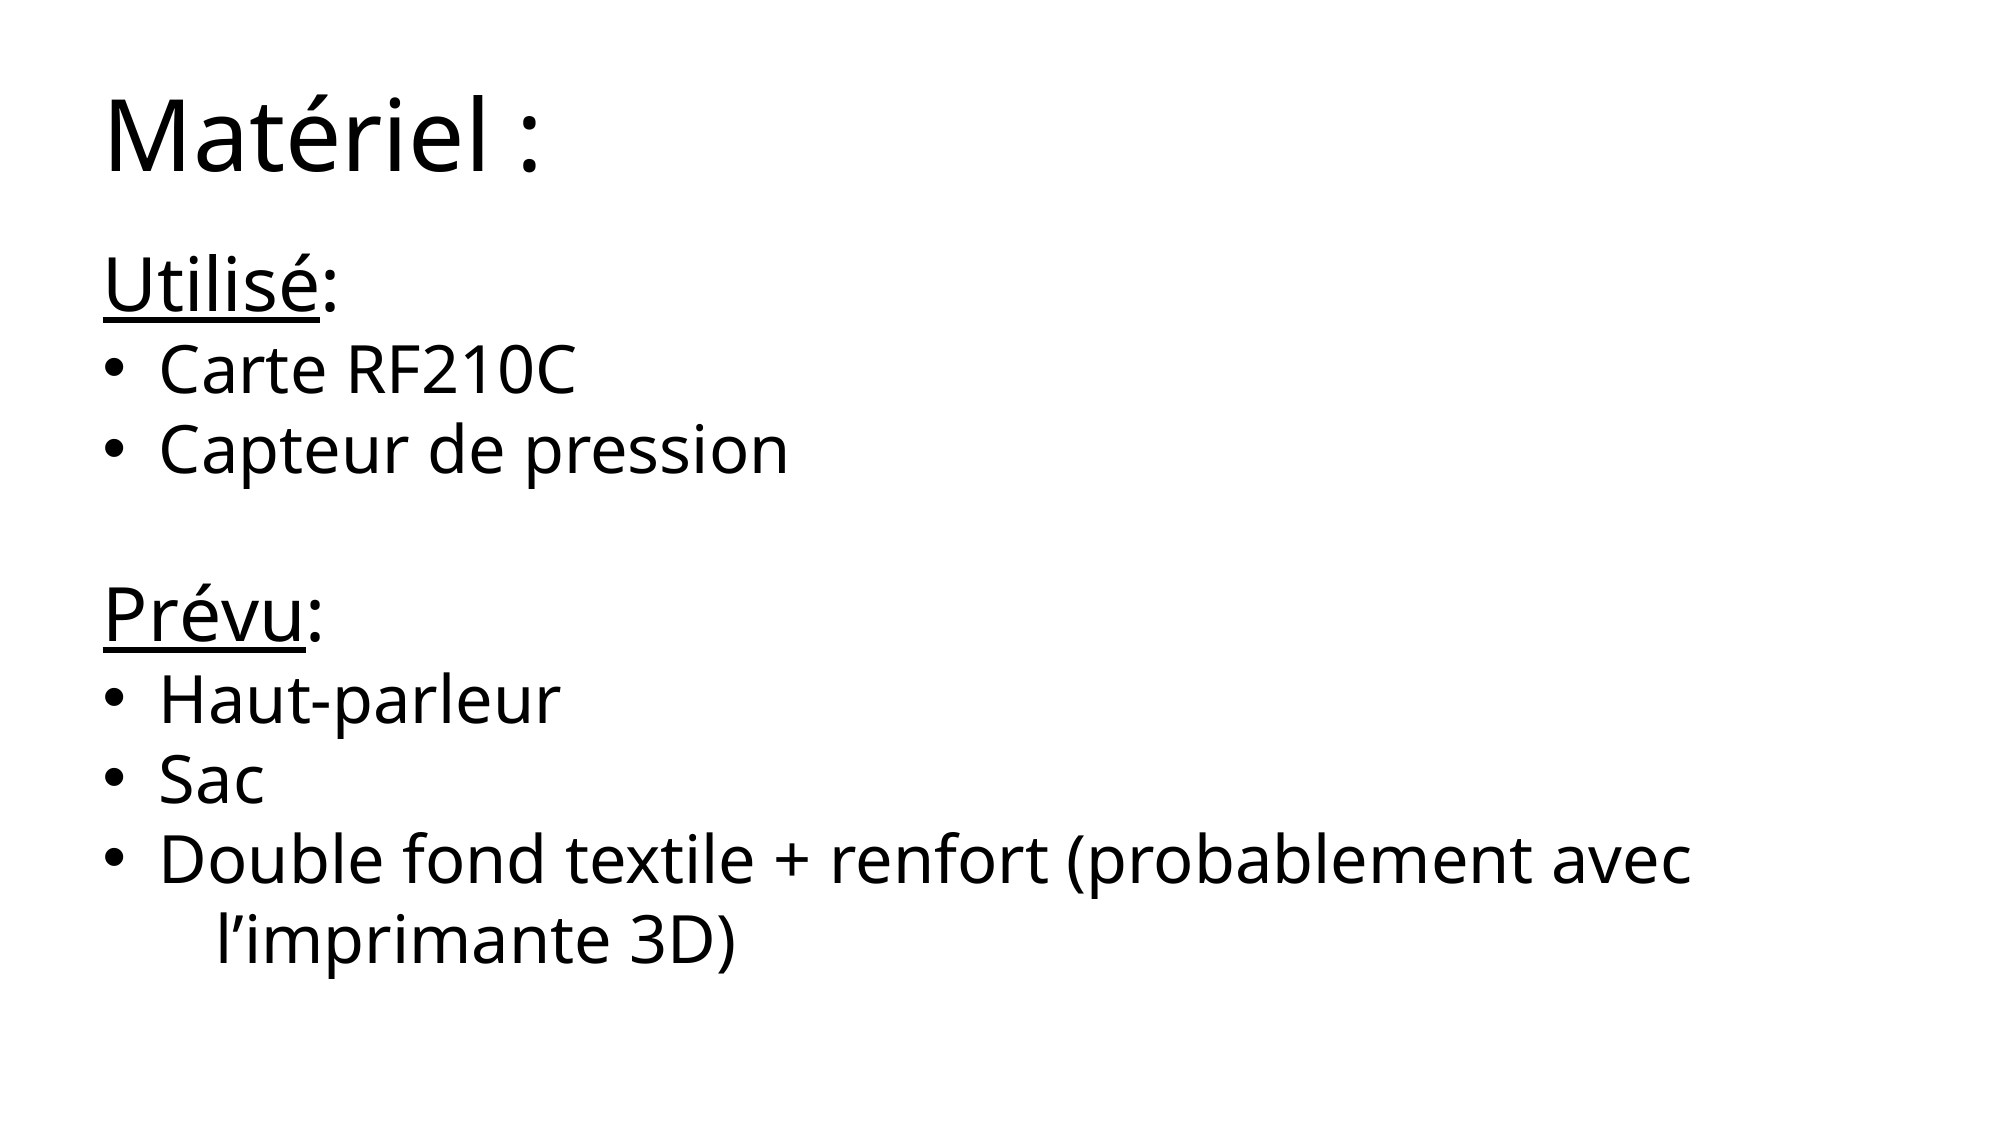

Matériel :
Utilisé:
Carte RF210C
Capteur de pression
Prévu:
Haut-parleur
Sac
Double fond textile + renfort (probablement avec l’imprimante 3D)